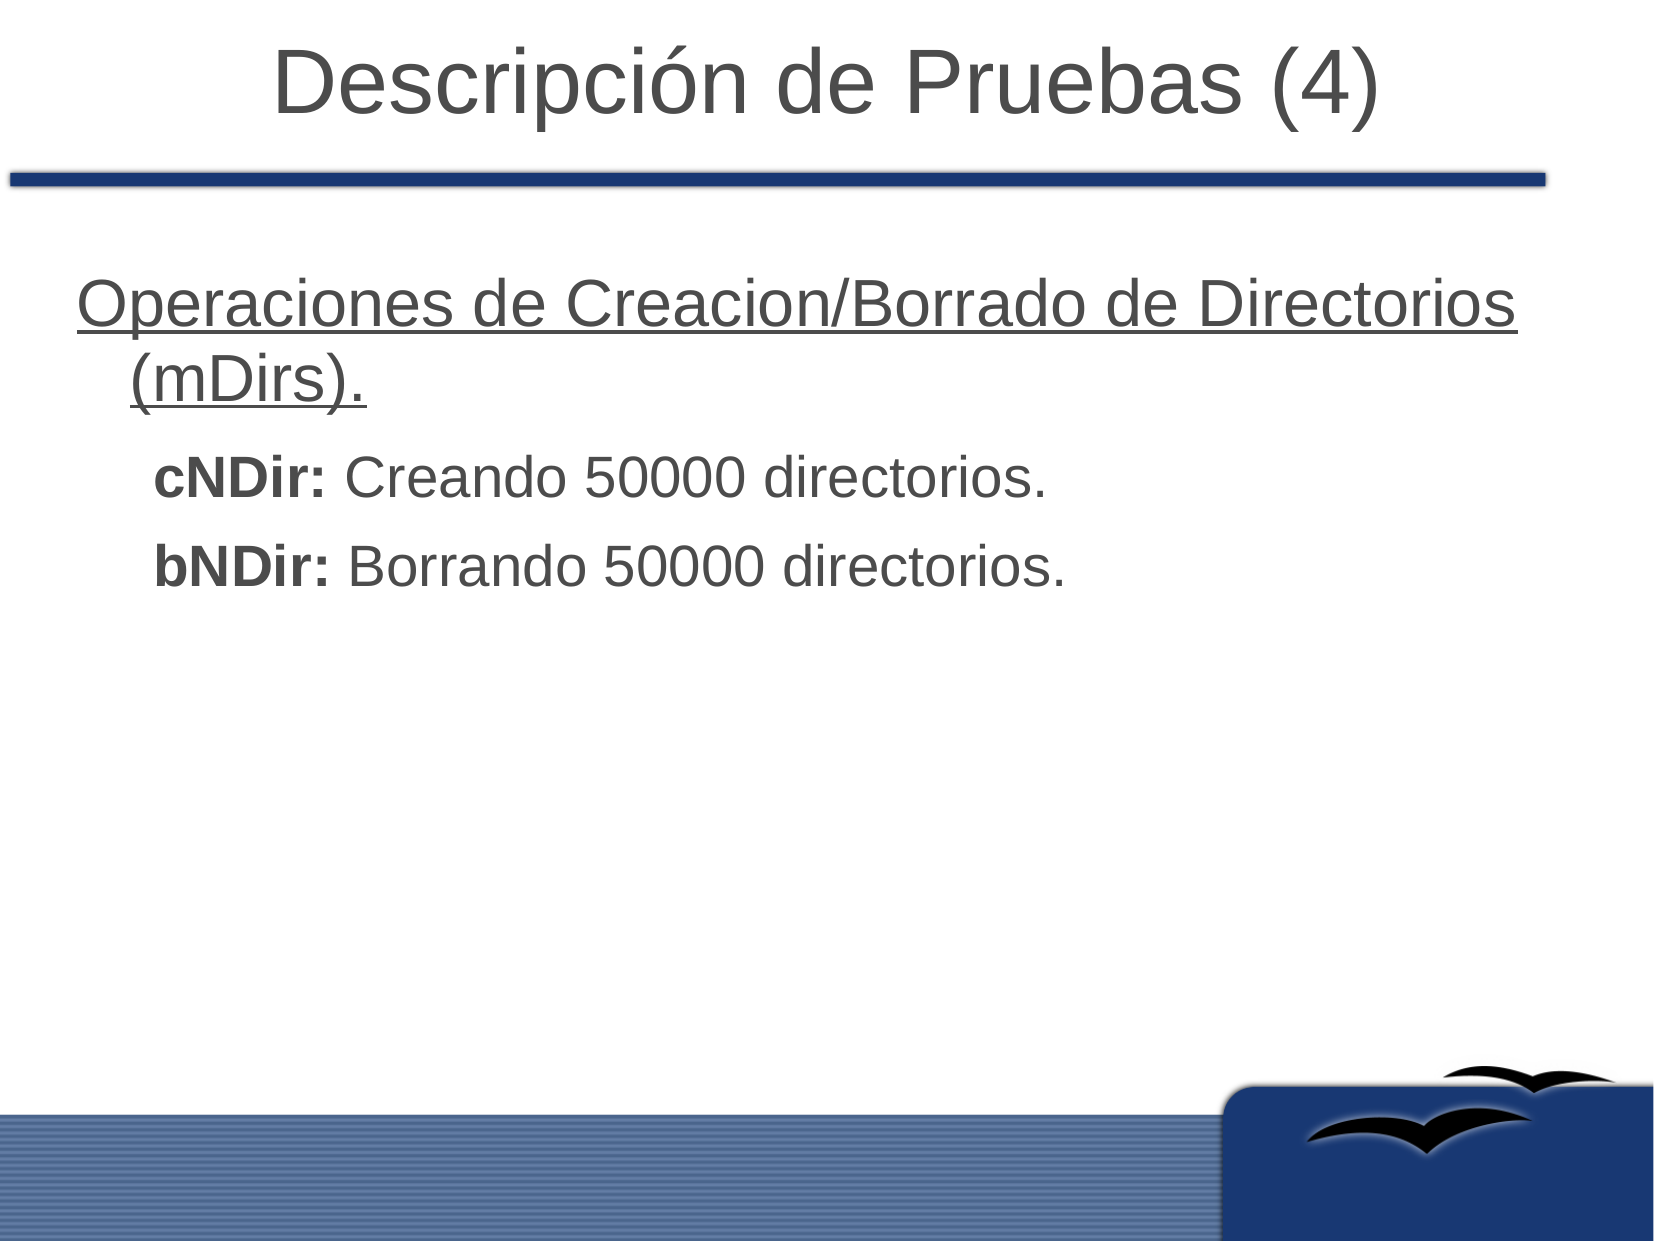

# Descripción de Pruebas (4)
Operaciones de Creacion/Borrado de Directorios (mDirs).
cNDir: Creando 50000 directorios.
bNDir: Borrando 50000 directorios.